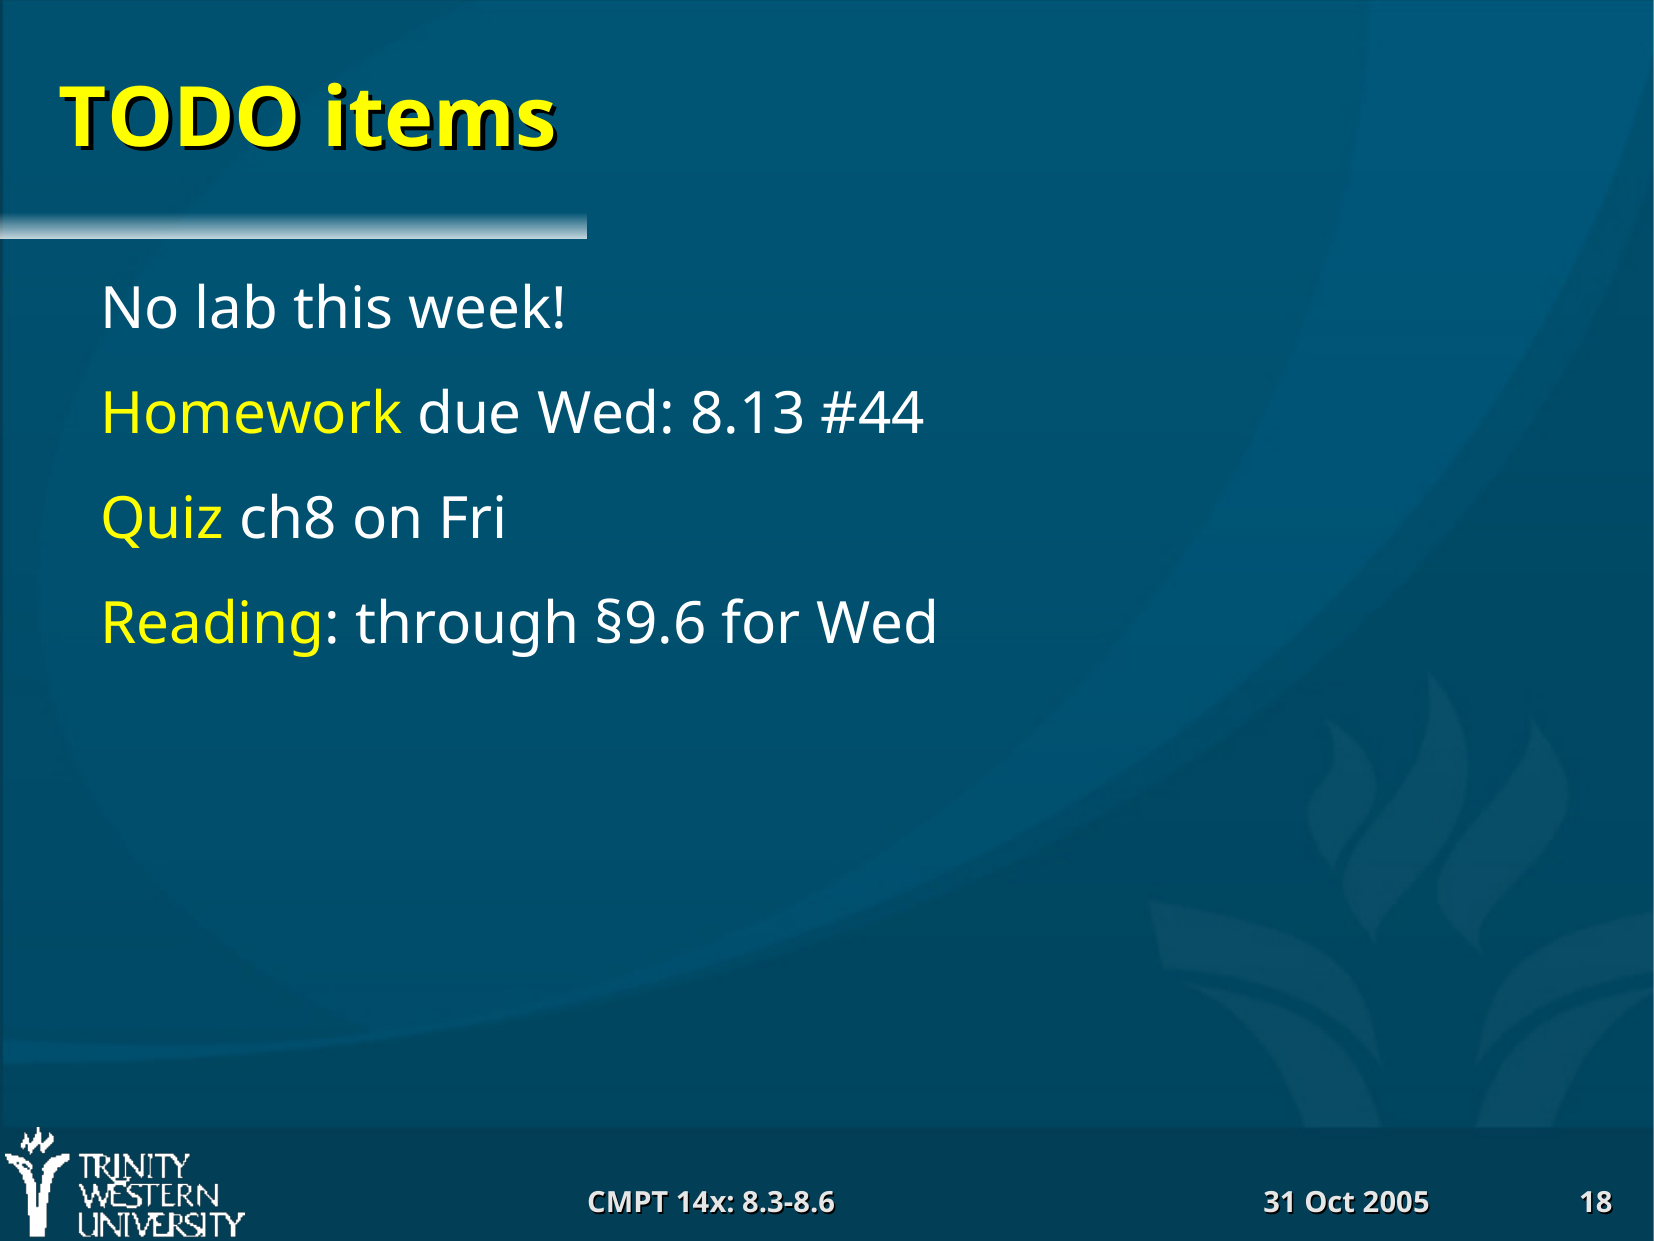

# TODO items
No lab this week!
Homework due Wed: 8.13 #44
Quiz ch8 on Fri
Reading: through §9.6 for Wed
CMPT 14x: 8.3-8.6
31 Oct 2005
18